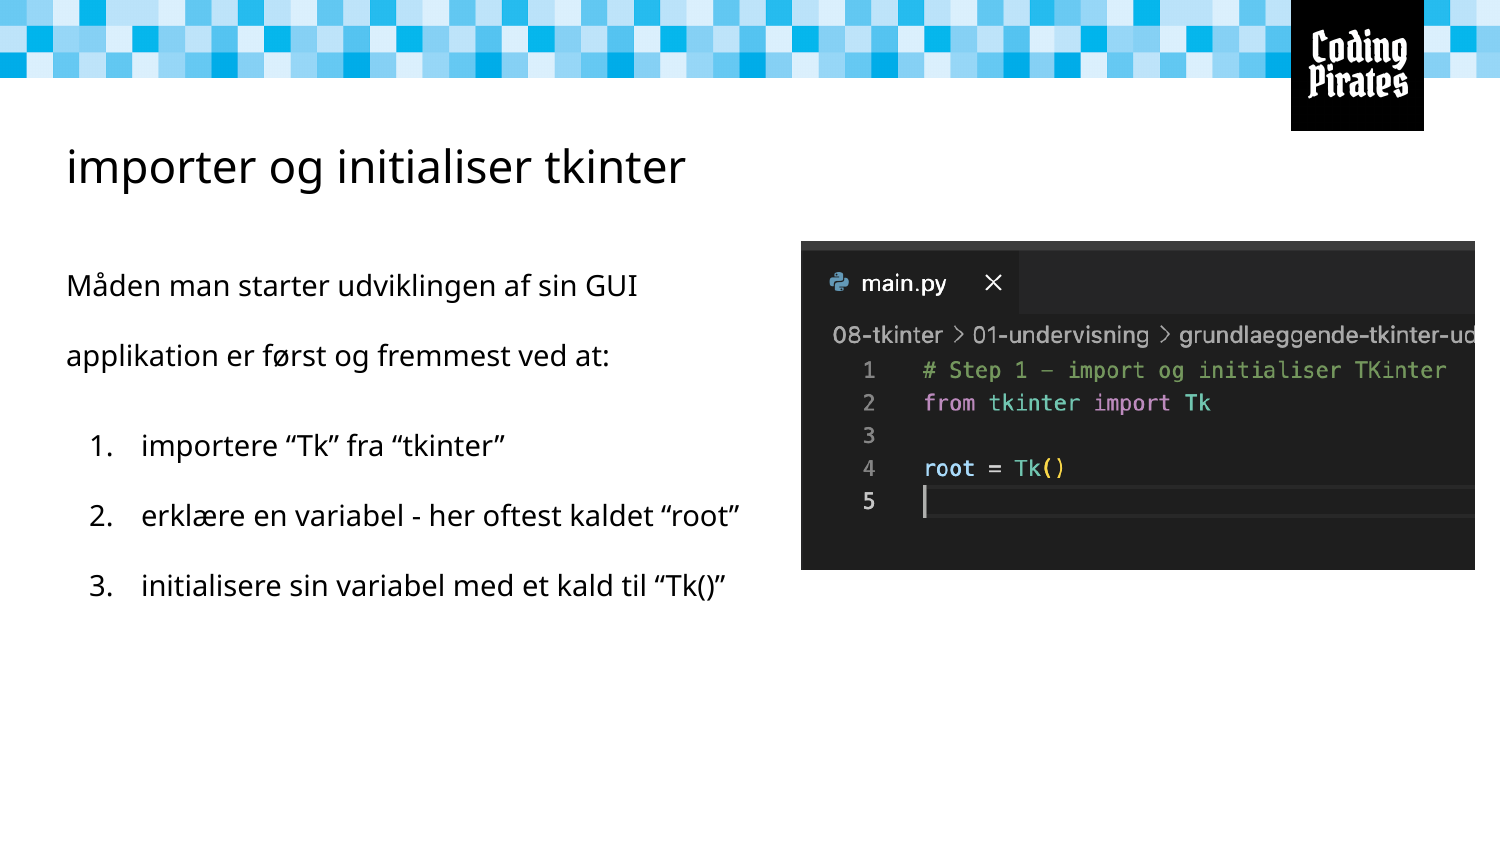

# importer og initialiser tkinter
Måden man starter udviklingen af sin GUI applikation er først og fremmest ved at:
importere “Tk” fra “tkinter”
erklære en variabel - her oftest kaldet “root”
initialisere sin variabel med et kald til “Tk()”